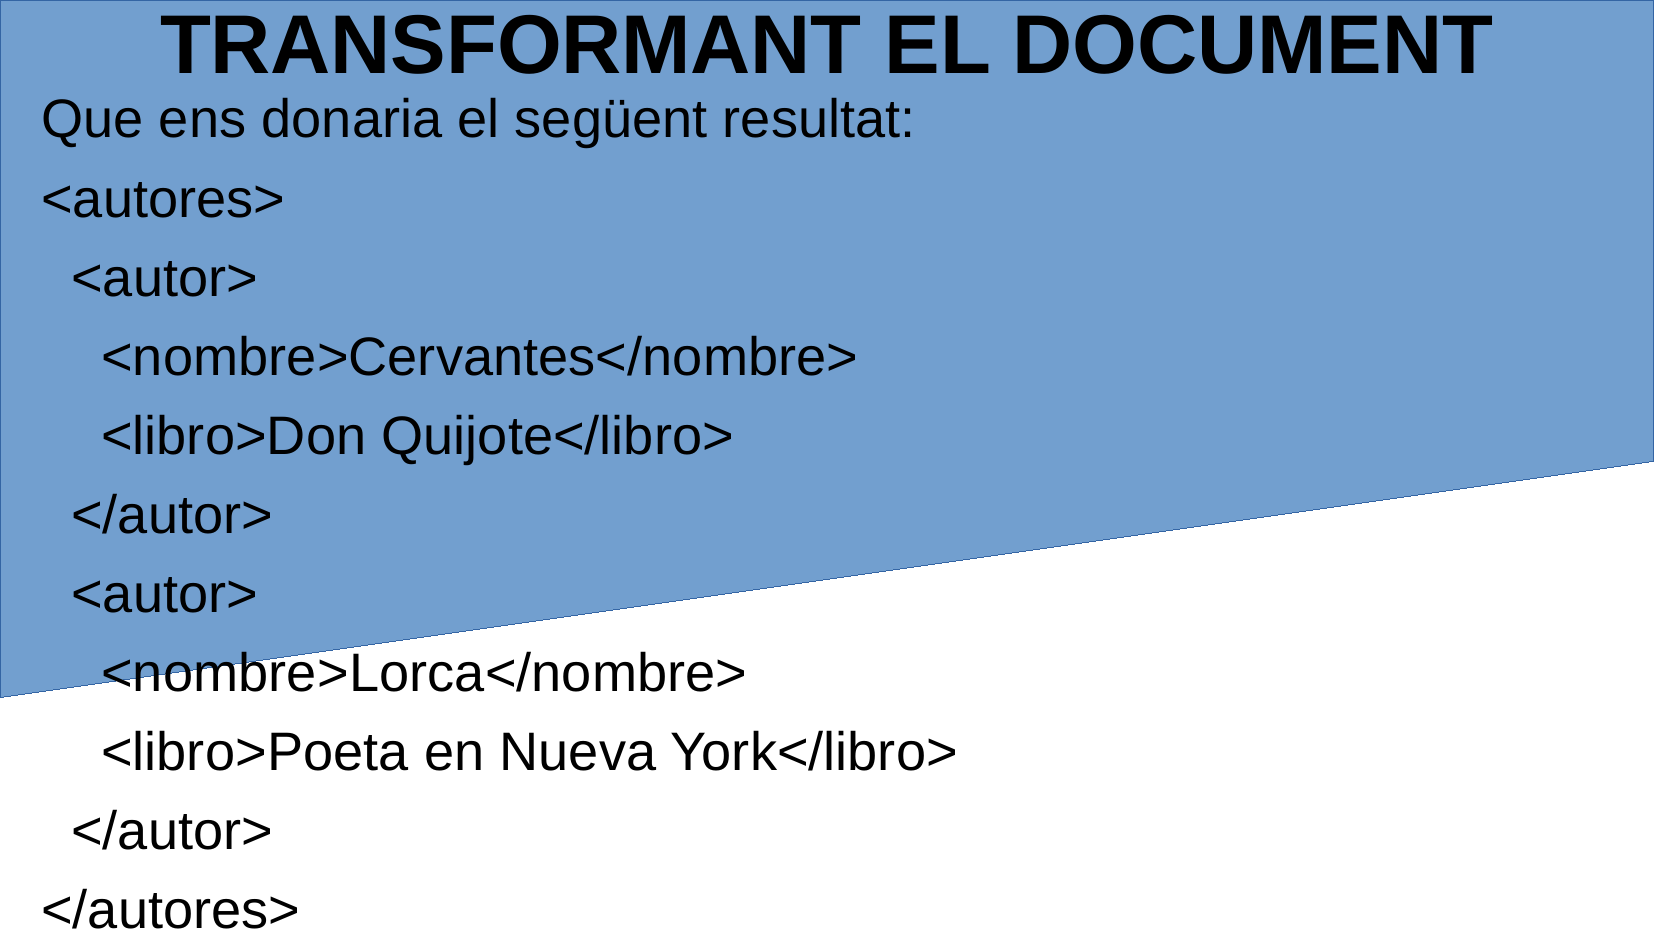

# TRANSFORMANT EL DOCUMENT
Que ens donaria el següent resultat:
<autores>
 <autor>
 <nombre>Cervantes</nombre>
 <libro>Don Quijote</libro>
 </autor>
 <autor>
 <nombre>Lorca</nombre>
 <libro>Poeta en Nueva York</libro>
 </autor>
</autores>